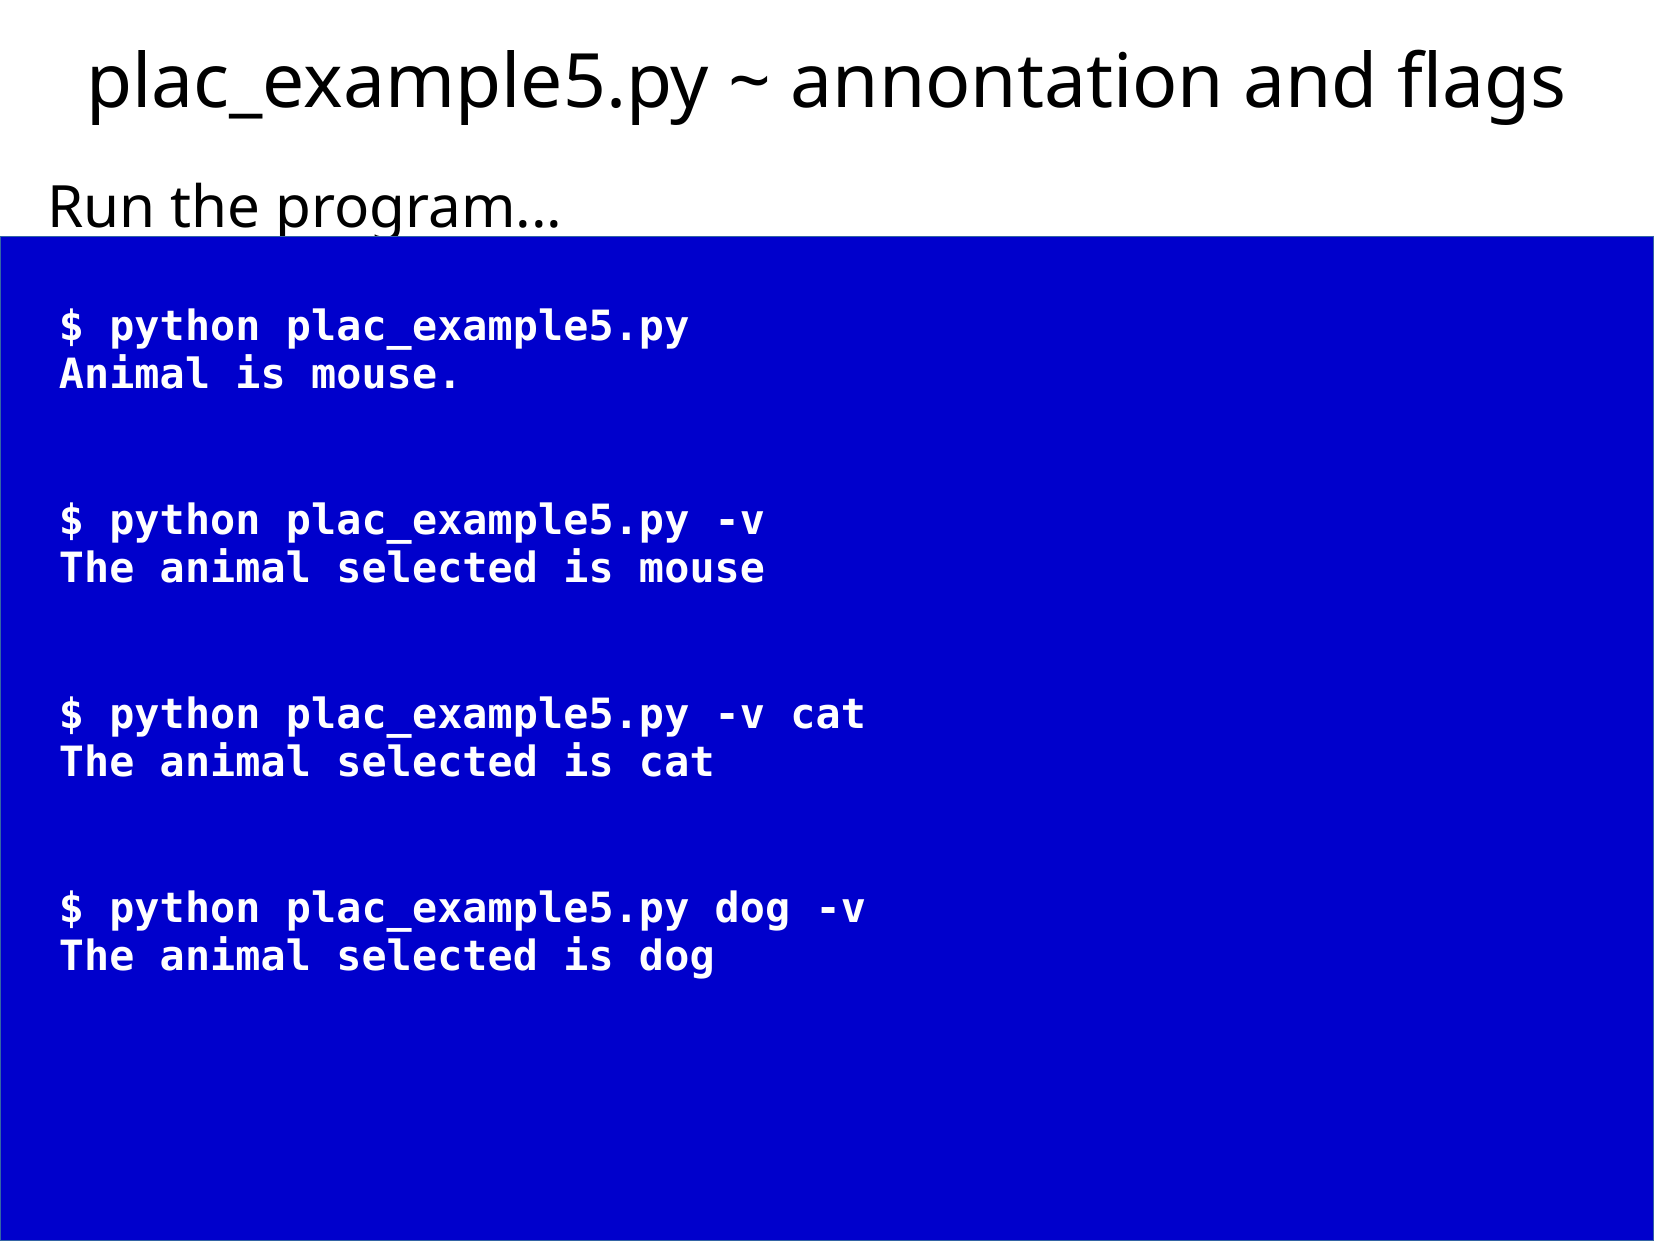

# plac_example5.py ~ annontation and flags
Run the program...
$ python plac_example5.py
Animal is mouse.
$ python plac_example5.py -v
The animal selected is mouse
$ python plac_example5.py -v cat
The animal selected is cat
$ python plac_example5.py dog -v
The animal selected is dog